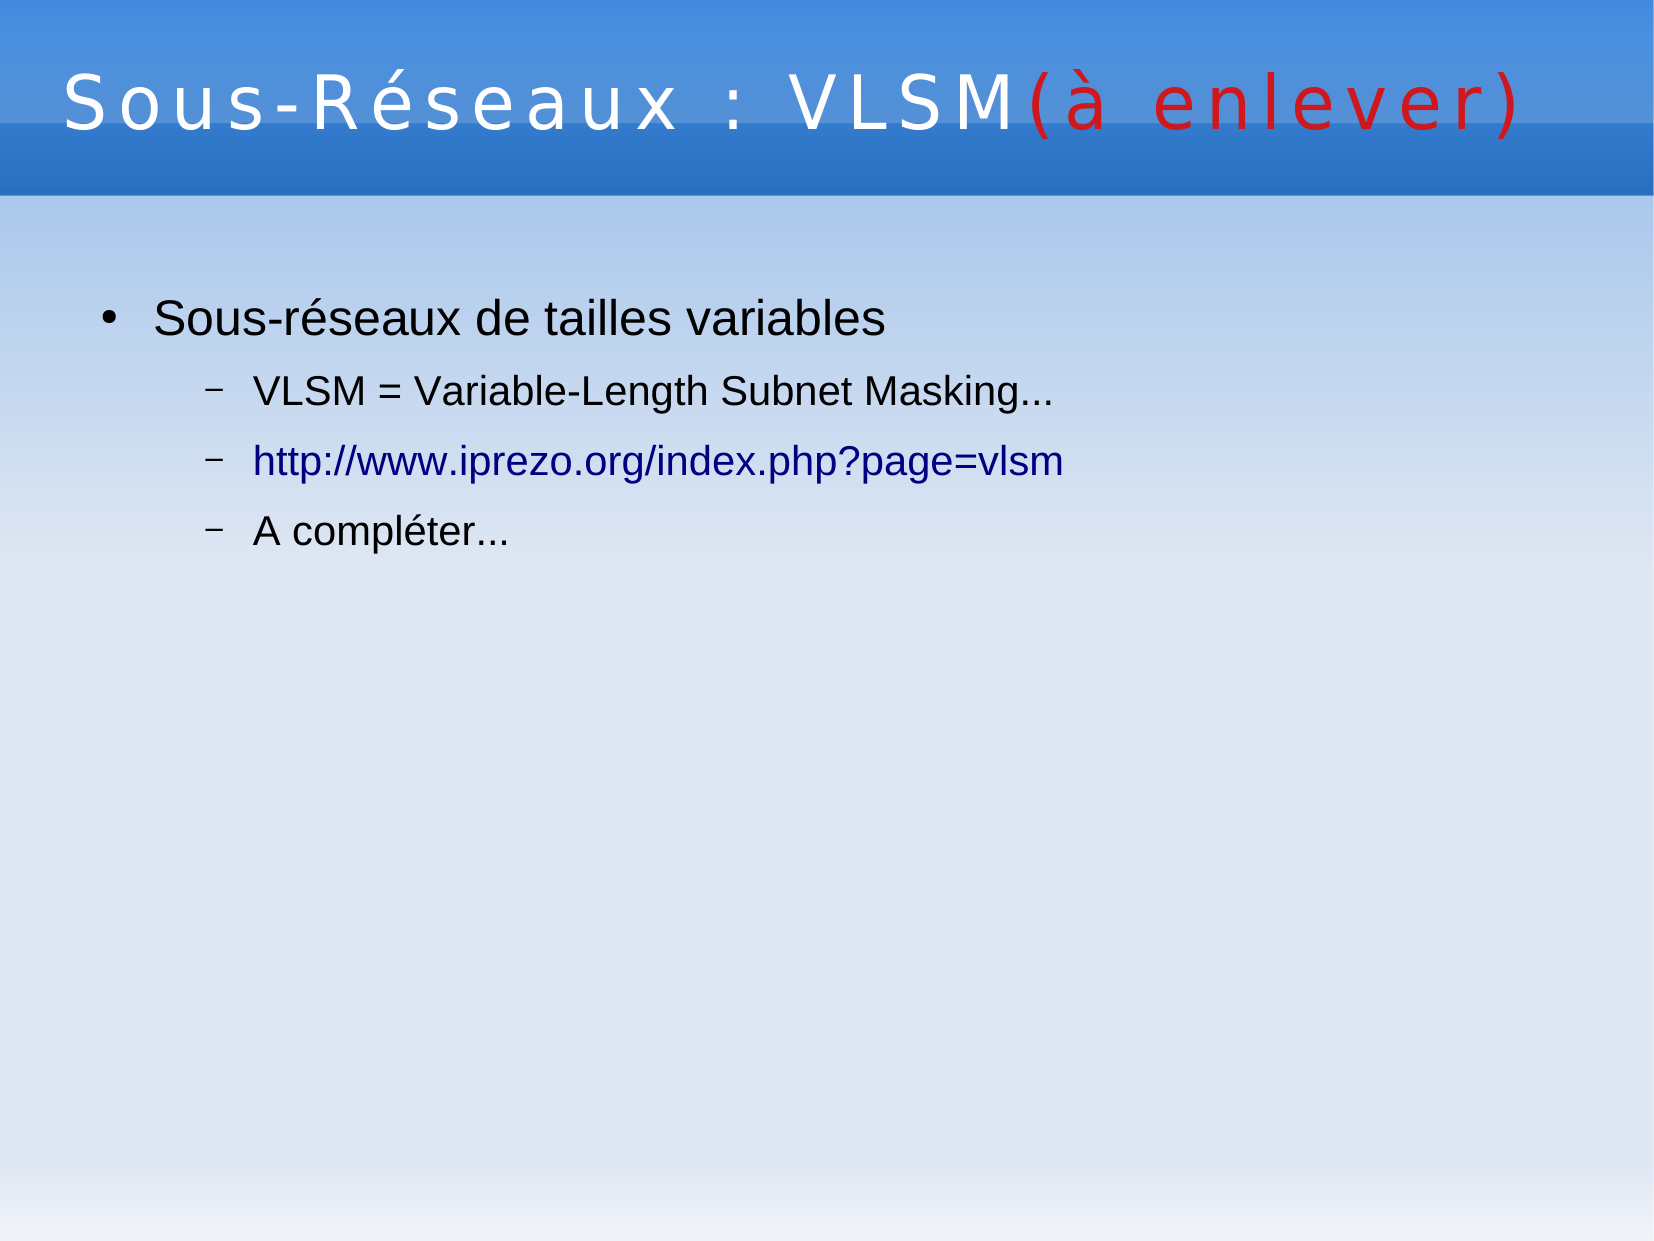

# Sous-Réseaux : VLSM(à enlever)
Sous-réseaux de tailles variables
VLSM = Variable-Length Subnet Masking...
http://www.iprezo.org/index.php?page=vlsm
A compléter...